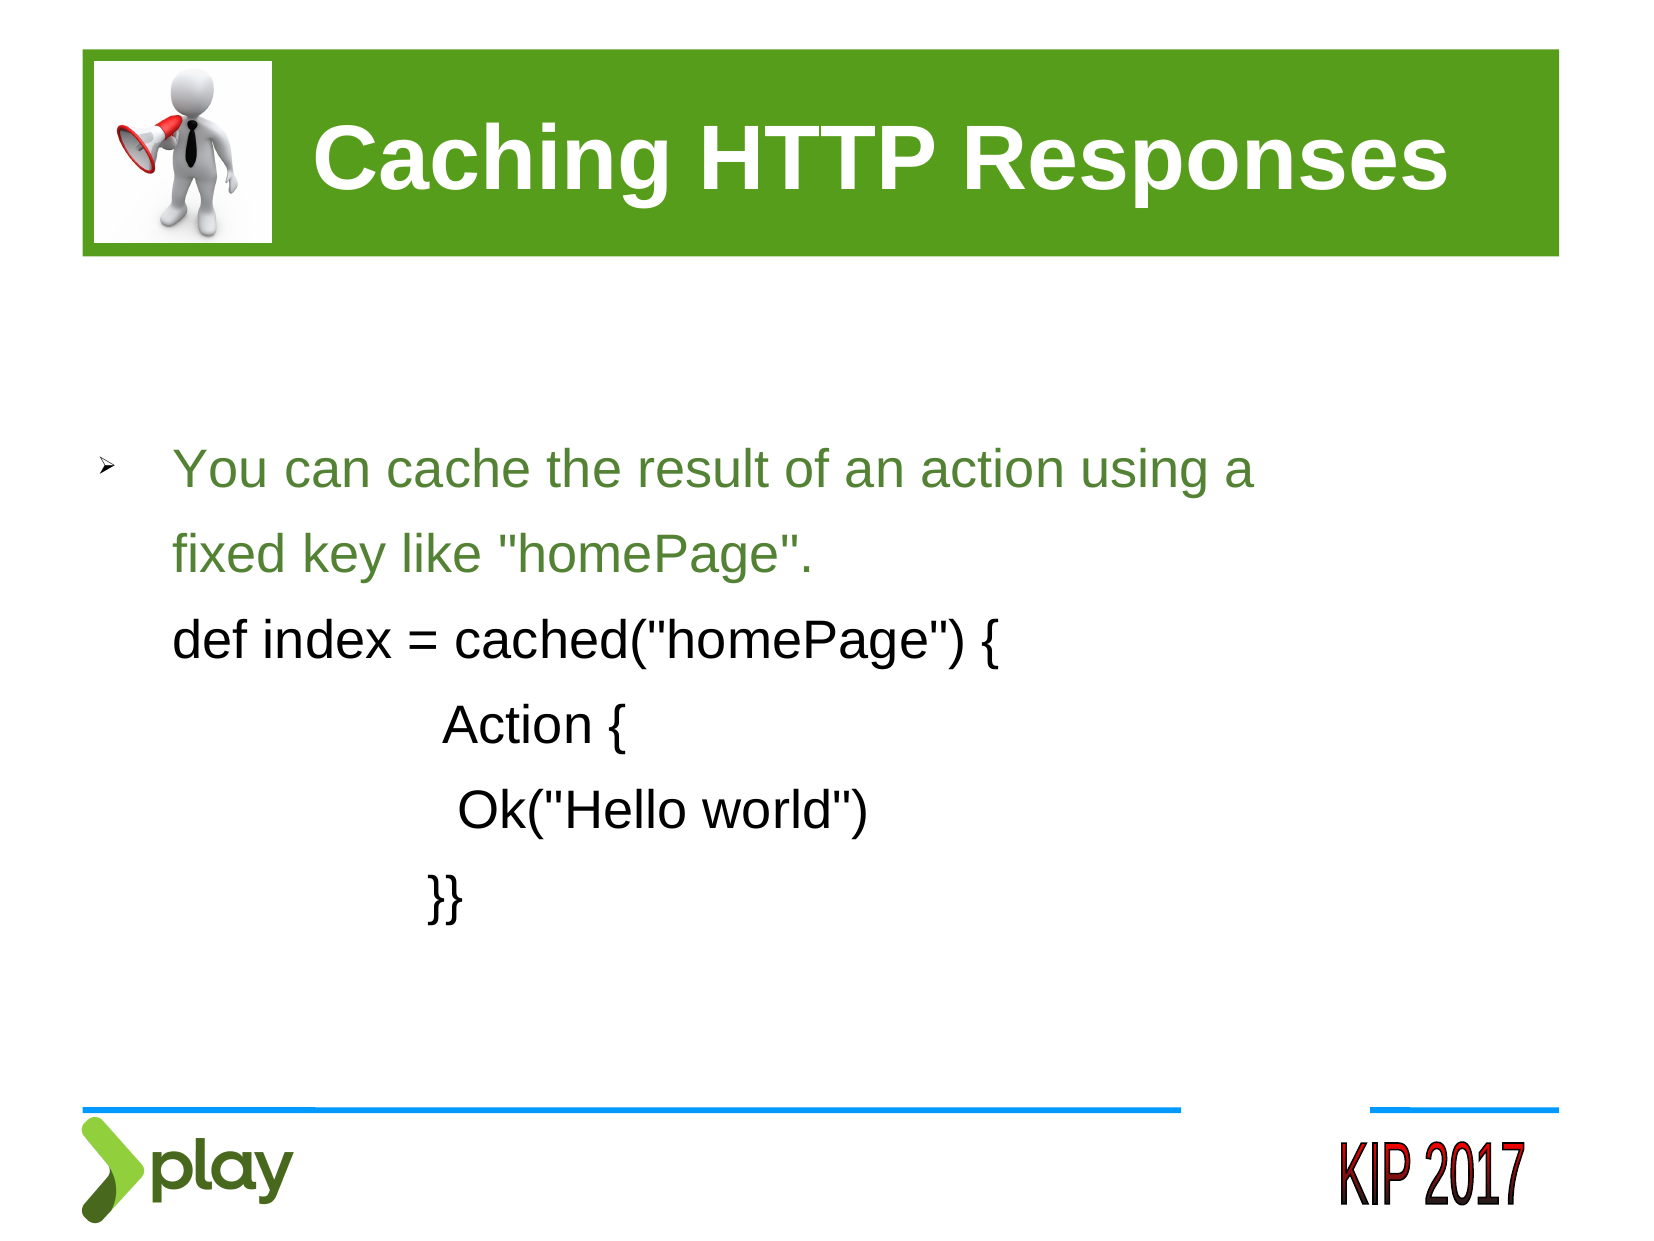

# Caching HTTP Responses
You can cache the result of an action using a
 fixed key like "homePage".
 def index = cached("homePage") {
 Action {
 Ok("Hello world")
 }}